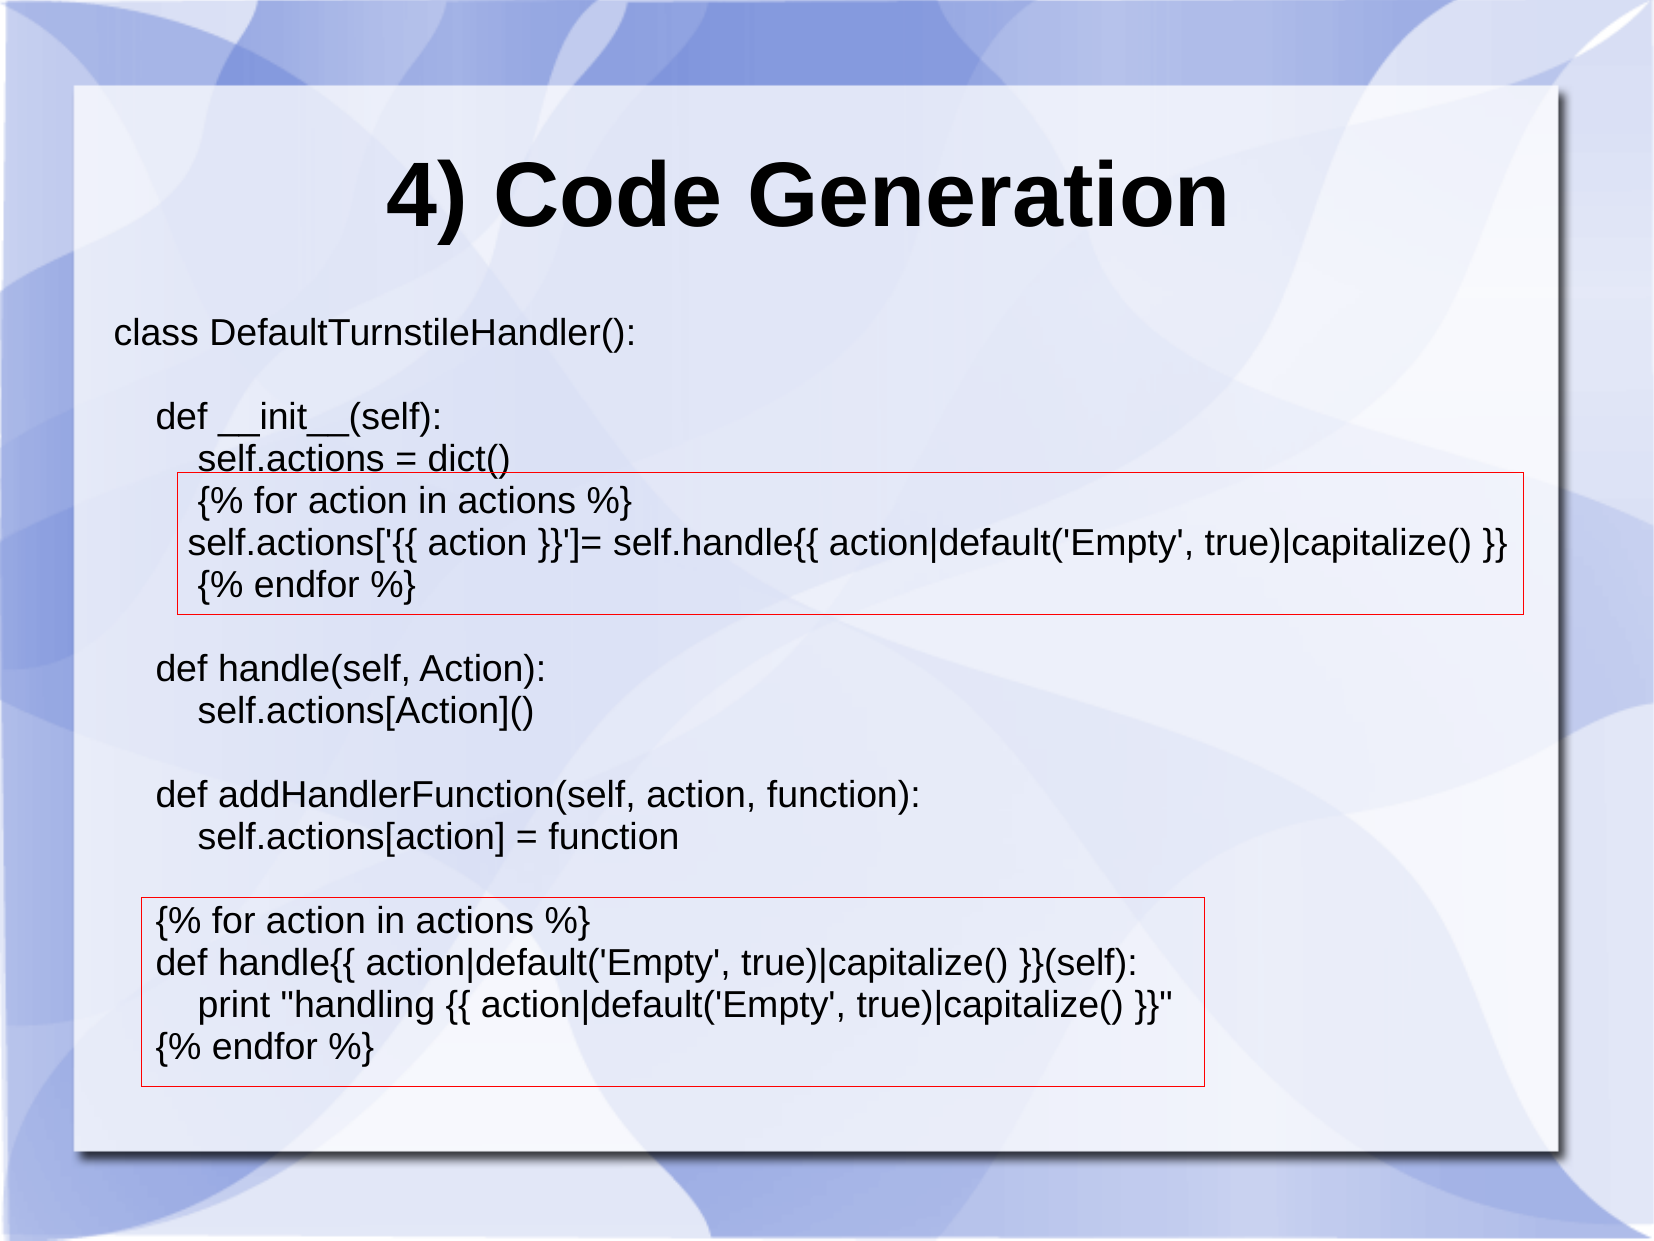

# 4) Code Generation
class DefaultTurnstileHandler():
 def __init__(self):
 self.actions = dict()
 {% for action in actions %}
	self.actions['{{ action }}']= self.handle{{ action|default('Empty', true)|capitalize() }}
 {% endfor %}
 def handle(self, Action):
 self.actions[Action]()
 def addHandlerFunction(self, action, function):
 self.actions[action] = function
 {% for action in actions %}
 def handle{{ action|default('Empty', true)|capitalize() }}(self):
 print "handling {{ action|default('Empty', true)|capitalize() }}"
 {% endfor %}